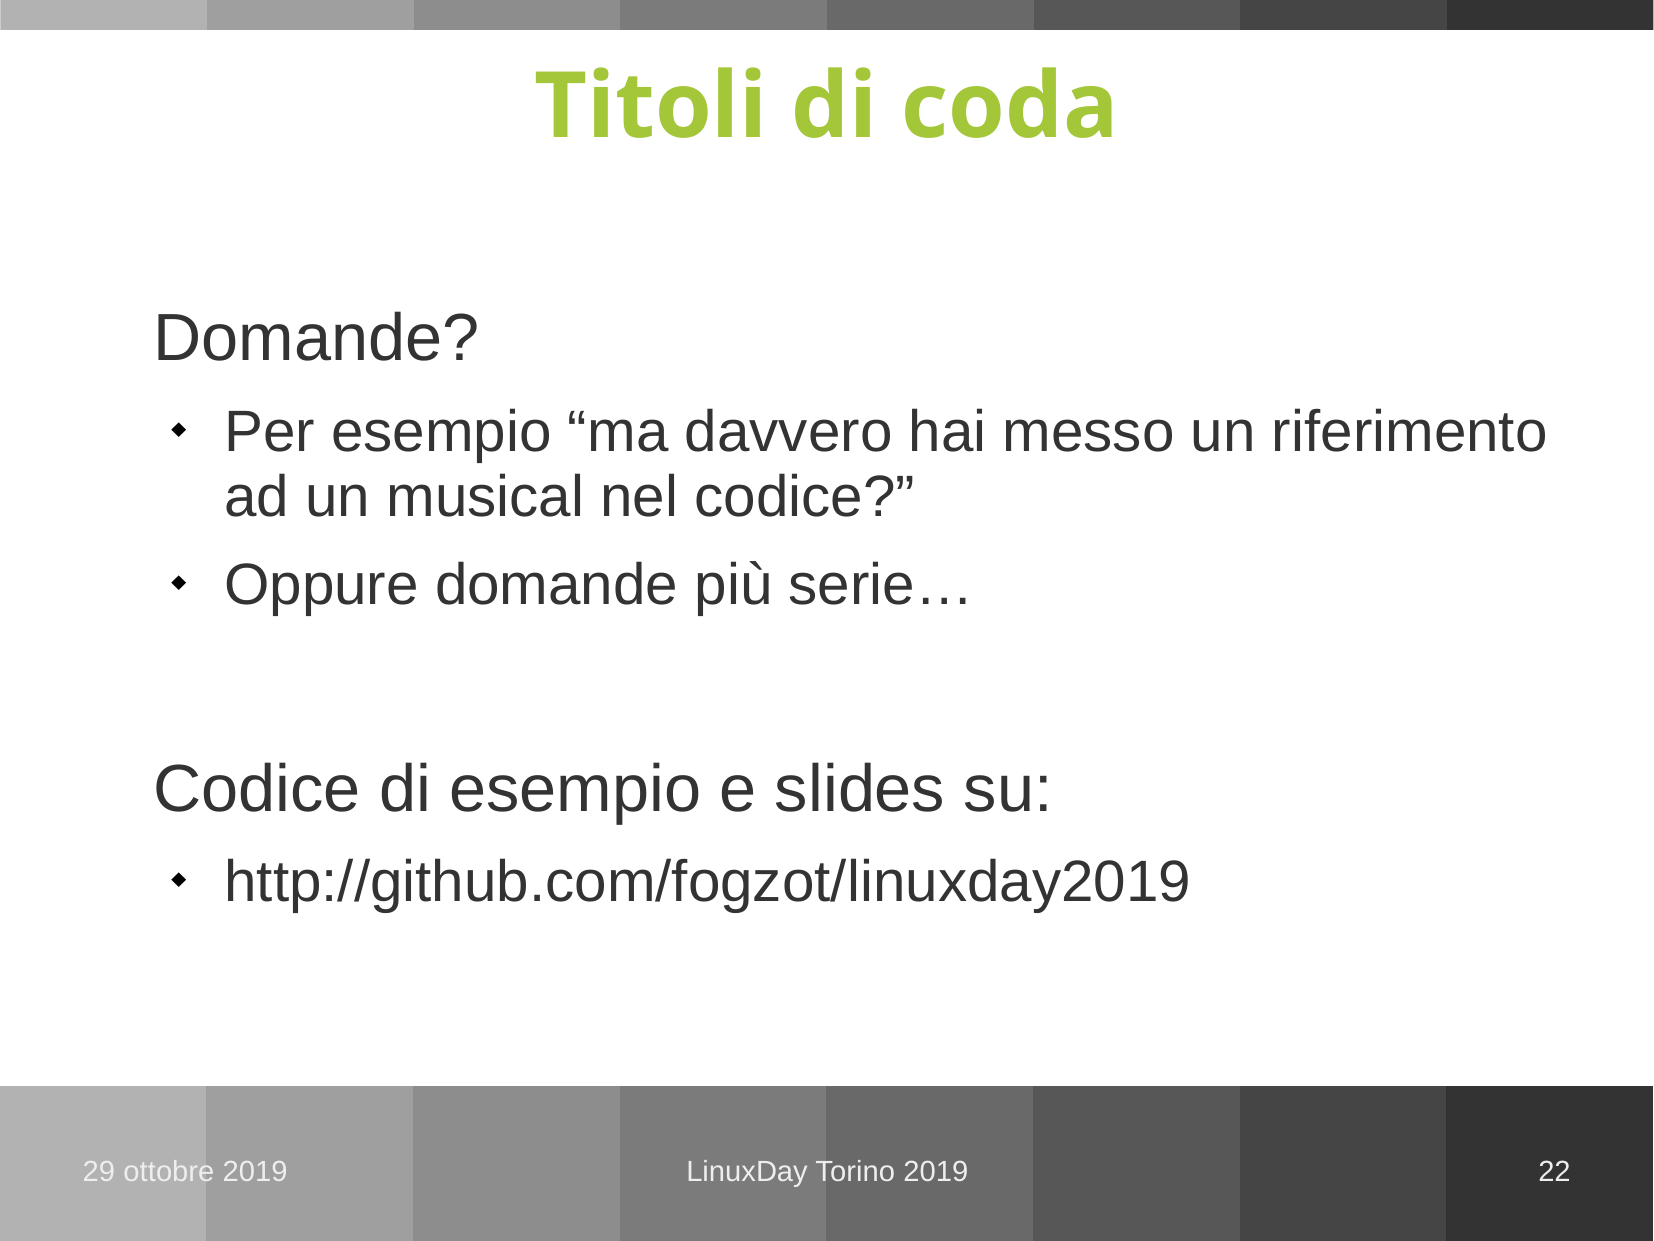

# Titoli di coda
Domande?
Per esempio “ma davvero hai messo un riferimento ad un musical nel codice?”
Oppure domande più serie…
Codice di esempio e slides su:
http://github.com/fogzot/linuxday2019
29 ottobre 2019
LinuxDay Torino 2019
22